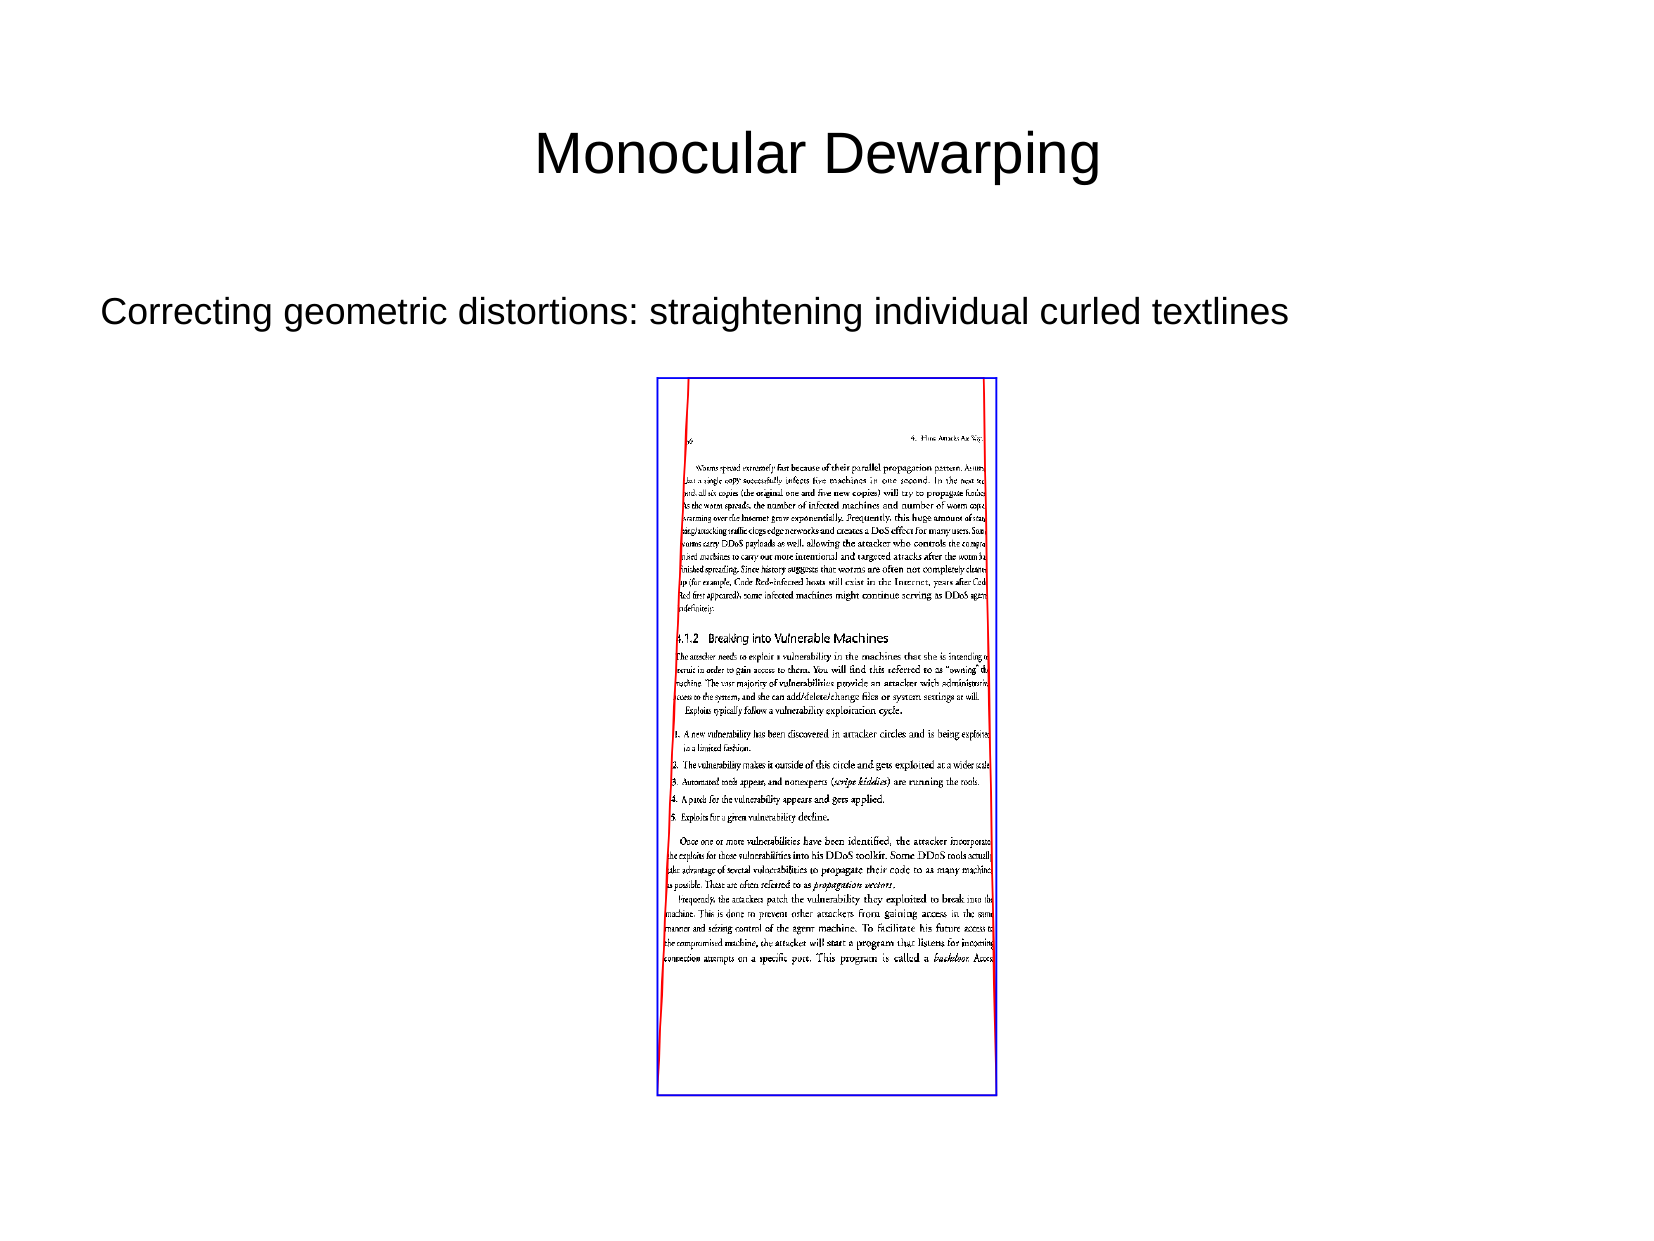

# Monocular Dewarping
Correcting geometric distortions: straightening individual curled textlines